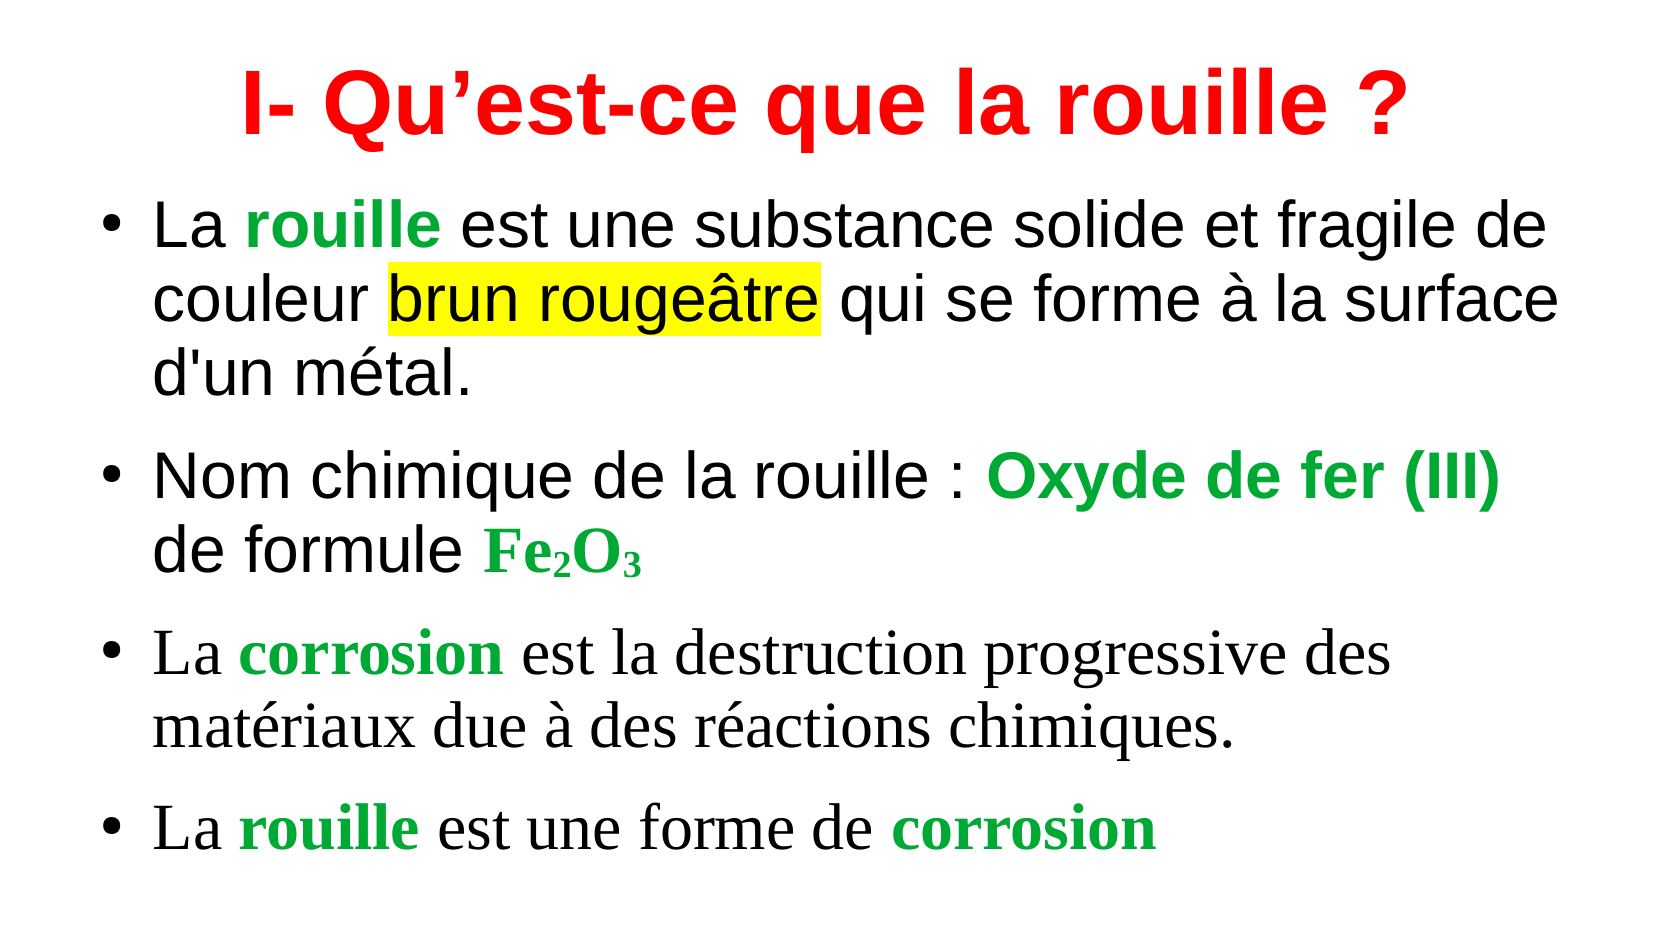

# I- Qu’est-ce que la rouille ?
La rouille est une substance solide et fragile de couleur brun rougeâtre qui se forme à la surface d'un métal.
Nom chimique de la rouille : Oxyde de fer (III) de formule Fe2O3
La corrosion est la destruction progressive des matériaux due à des réactions chimiques.
La rouille est une forme de corrosion